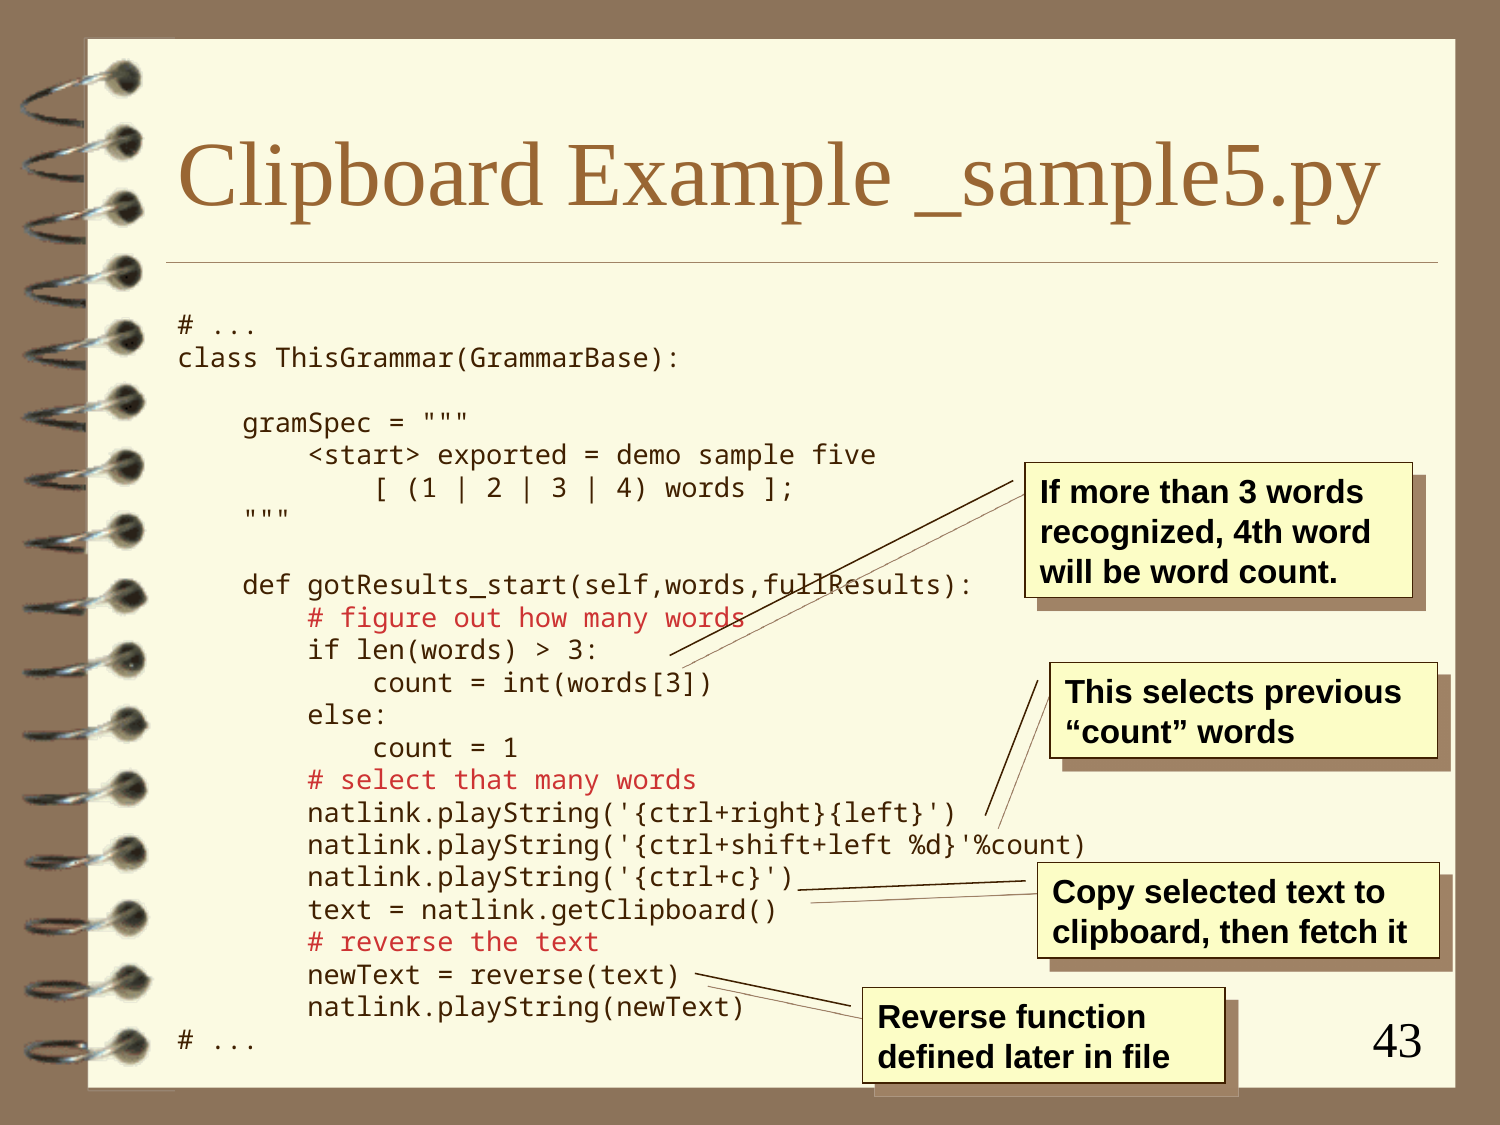

# Clipboard Example _sample5.py
# ...
class ThisGrammar(GrammarBase):
 gramSpec = """
 <start> exported = demo sample five
 [ (1 | 2 | 3 | 4) words ];
 """
 def gotResults_start(self,words,fullResults):
 # figure out how many words
 if len(words) > 3:
 count = int(words[3])
 else:
 count = 1
 # select that many words
 natlink.playString('{ctrl+right}{left}')
 natlink.playString('{ctrl+shift+left %d}'%count)
 natlink.playString('{ctrl+c}')
 text = natlink.getClipboard()
 # reverse the text
 newText = reverse(text)
 natlink.playString(newText)
# ...
If more than 3 words recognized, 4th word will be word count.
This selects previous “count” words
Copy selected text to clipboard, then fetch it
Reverse function defined later in file
43